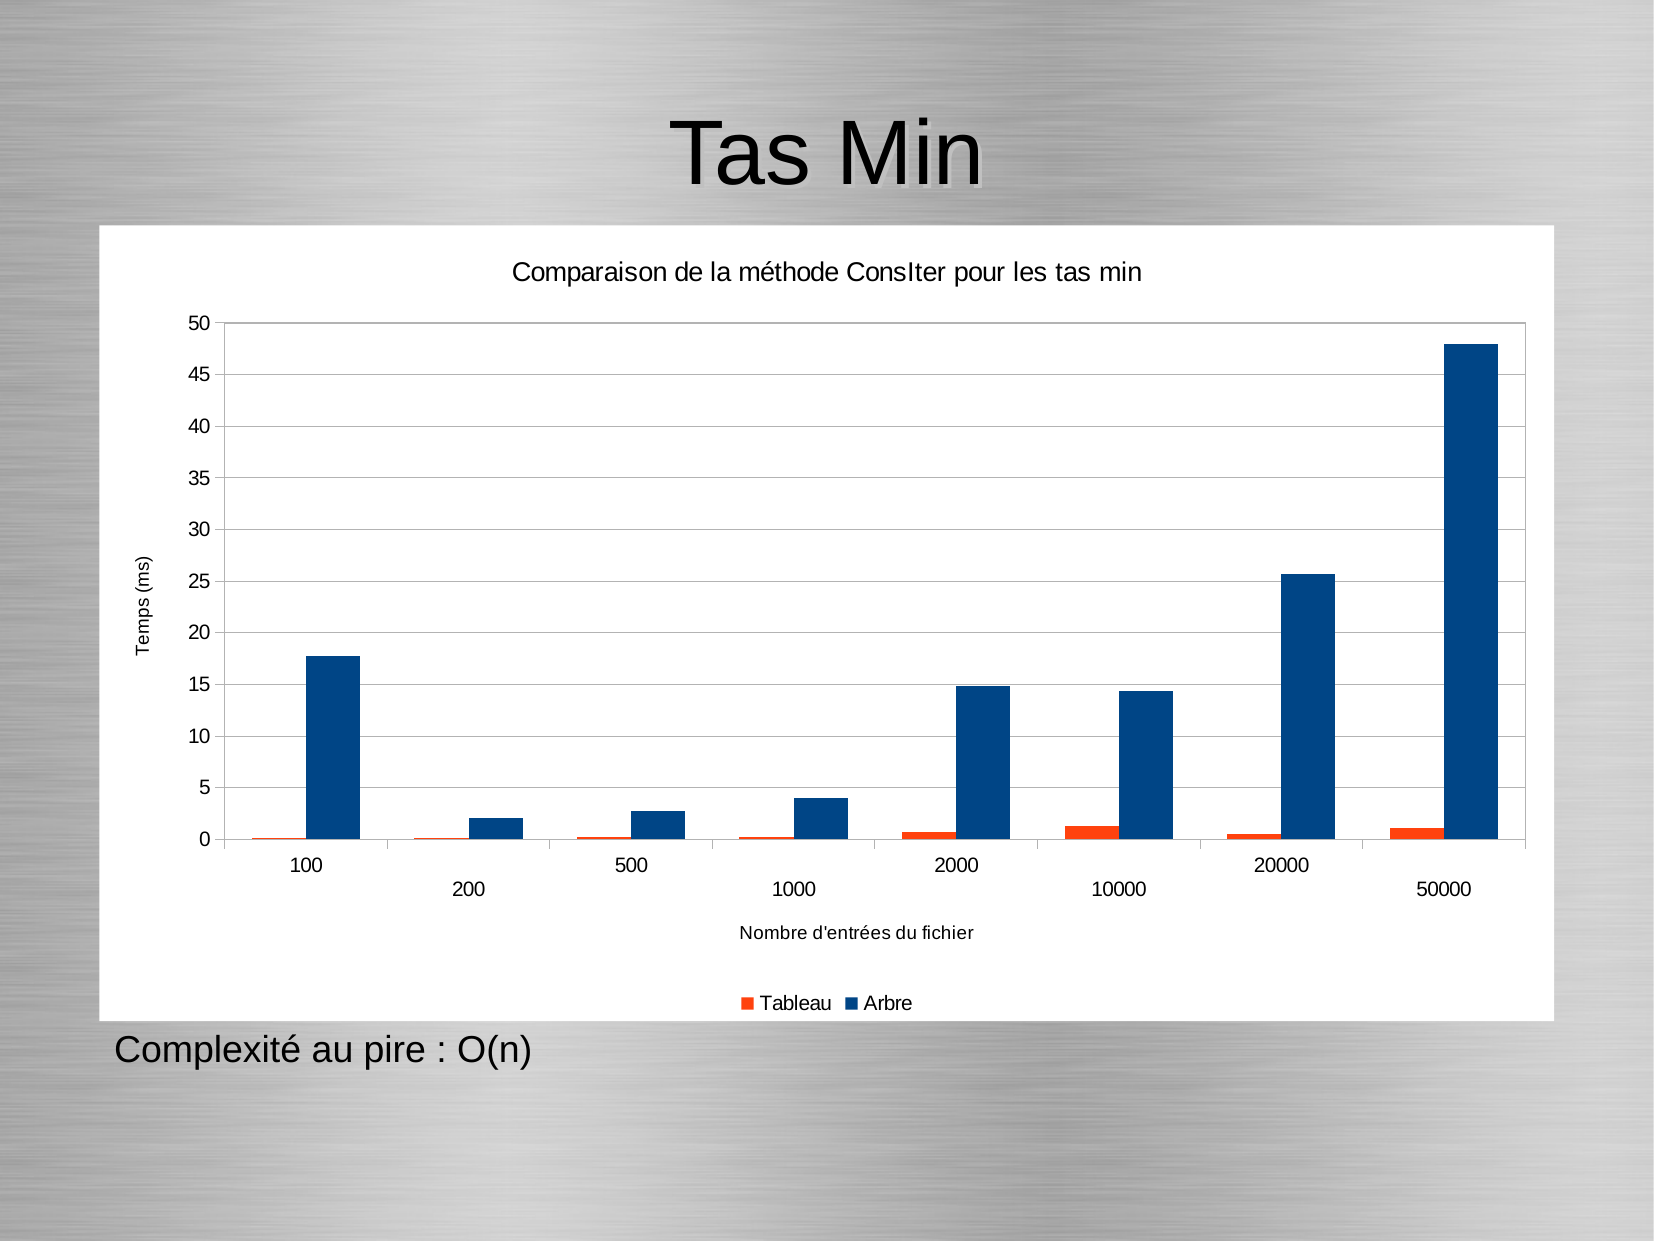

# Tas Min
### Chart: Comparaison de la méthode ConsIter pour les tas min
| Category | Tableau | Arbre |
|---|---|---|
| 100 | 0.136269 | 17.798148 |
| 200 | 0.171019 | 2.058099 |
| 500 | 0.252353 | 2.73757 |
| 1000 | 0.196651 | 4.025371 |
| 2000 | 0.678578 | 14.823308 |
| 10000 | 1.246837 | 14.378262 |
| 20000 | 0.563234 | 25.678366 |
| 50000 | 1.082048 | 47.936179 |Complexité au pire : O(n)